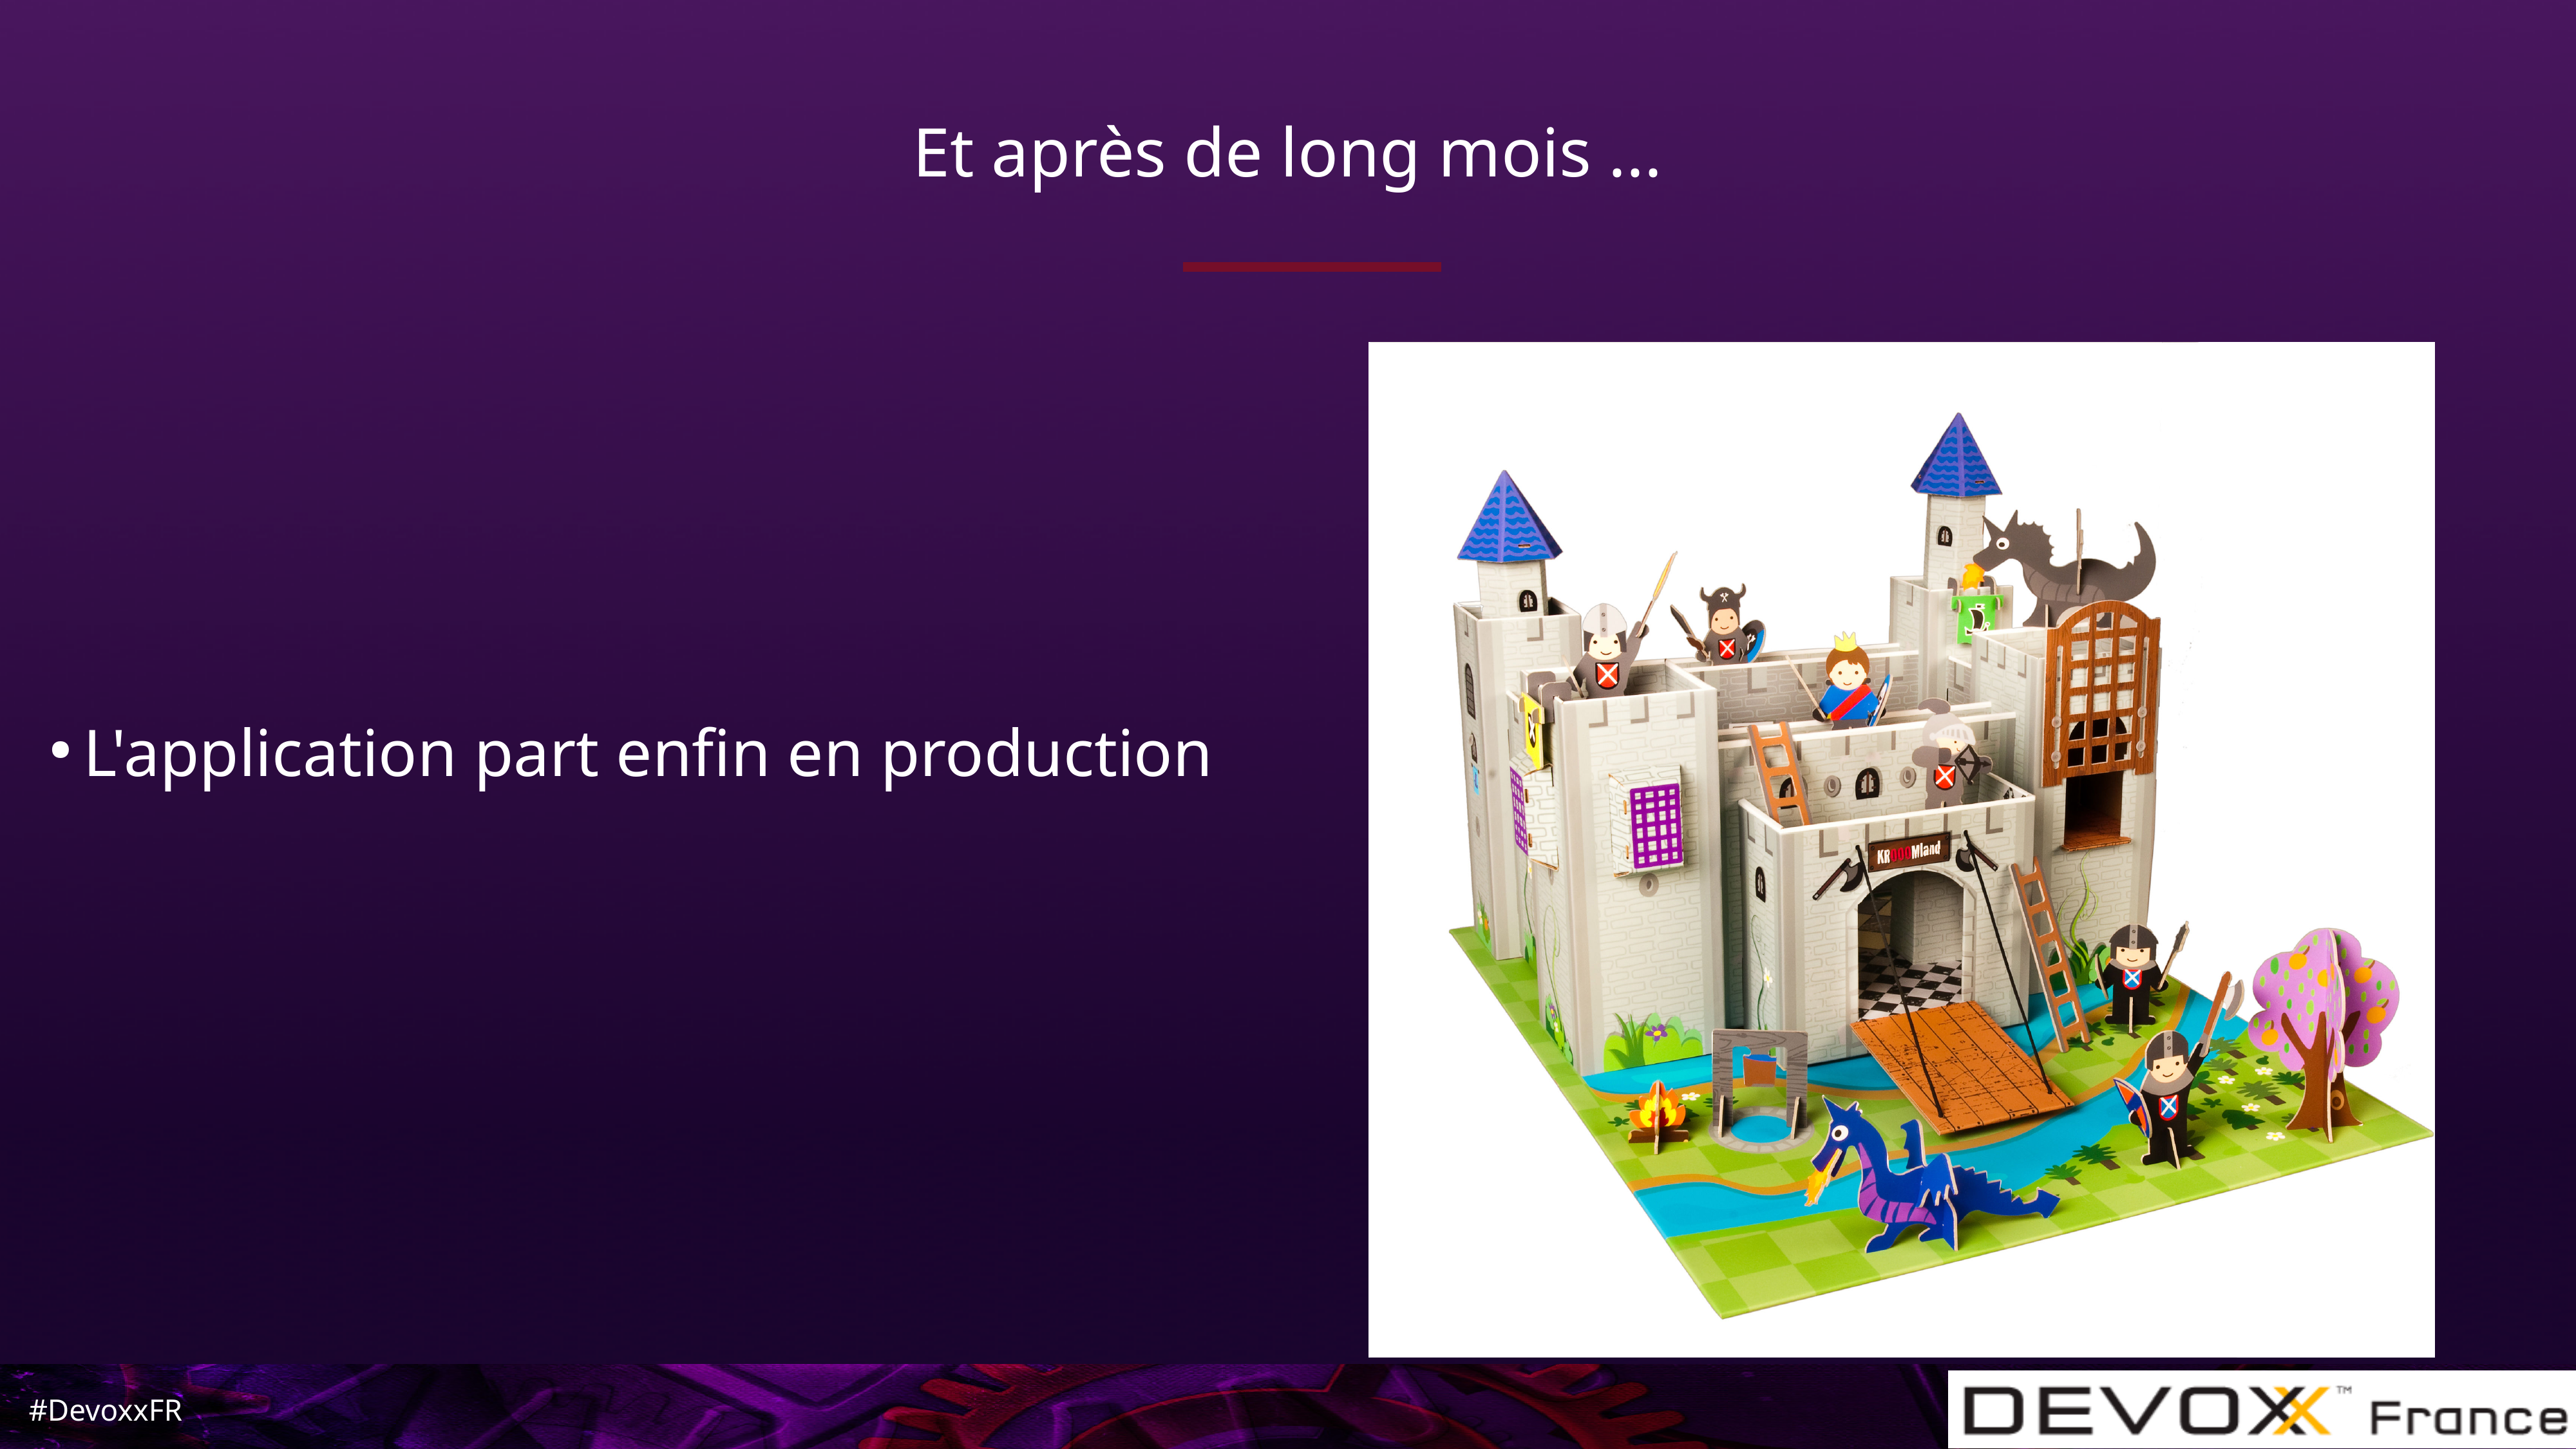

# Et après de long mois ...
L'application part enfin en production